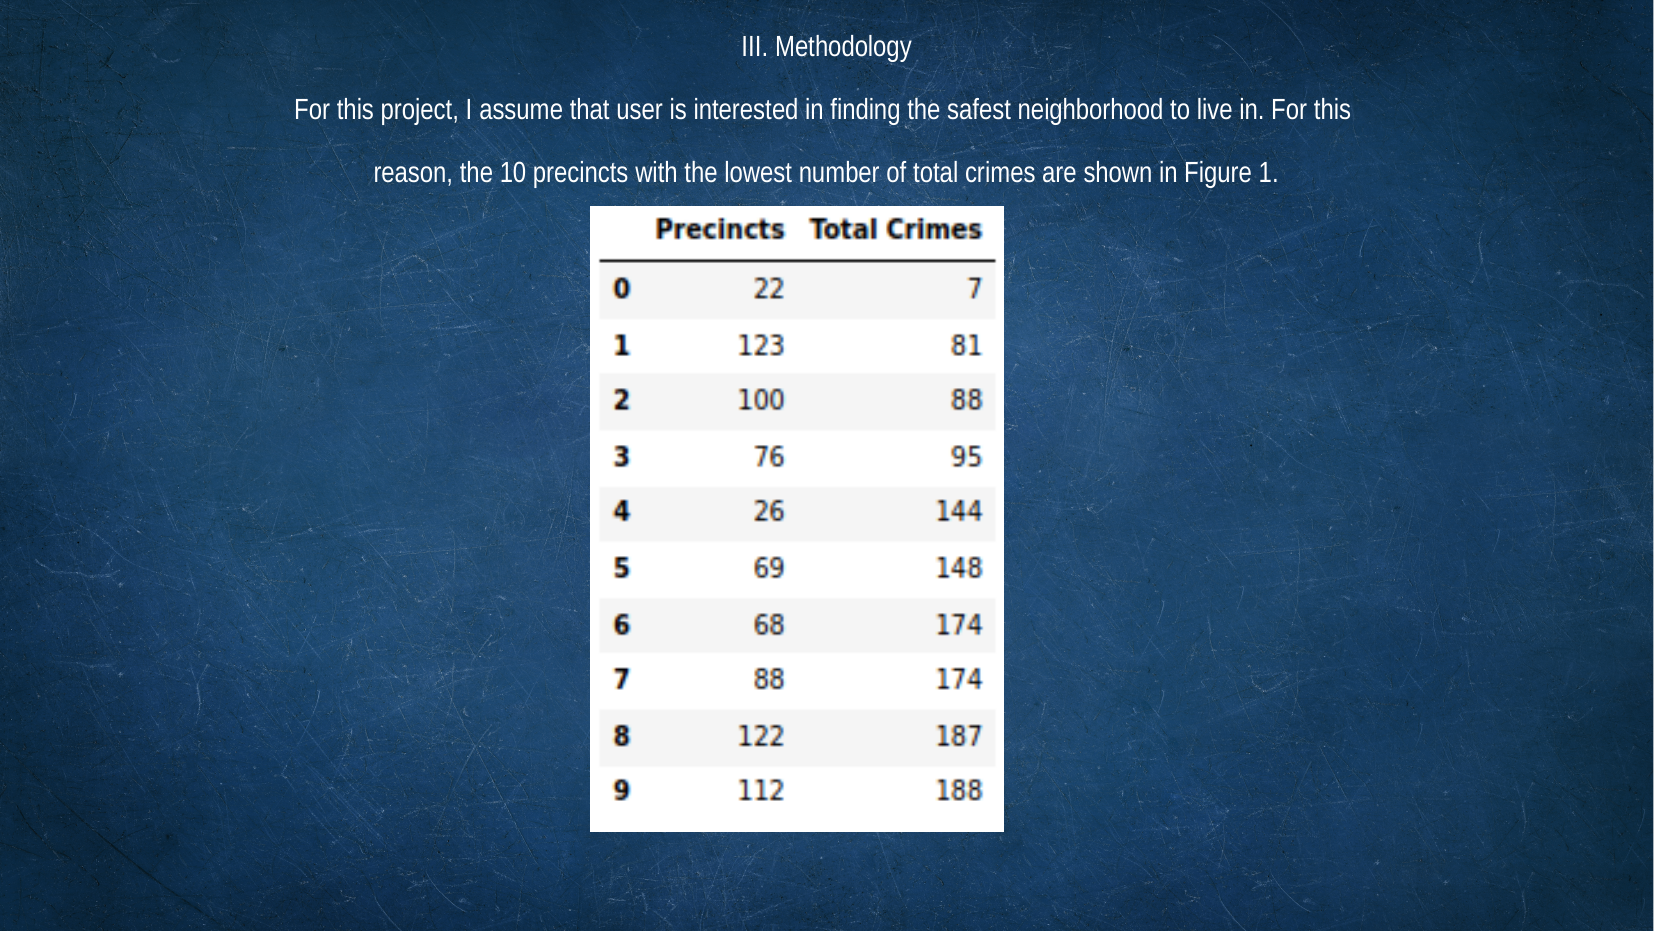

# III. Methodology
For this project, I assume that user is interested in finding the safest neighborhood to live in. For this
reason, the 10 precincts with the lowest number of total crimes are shown in Figure 1.